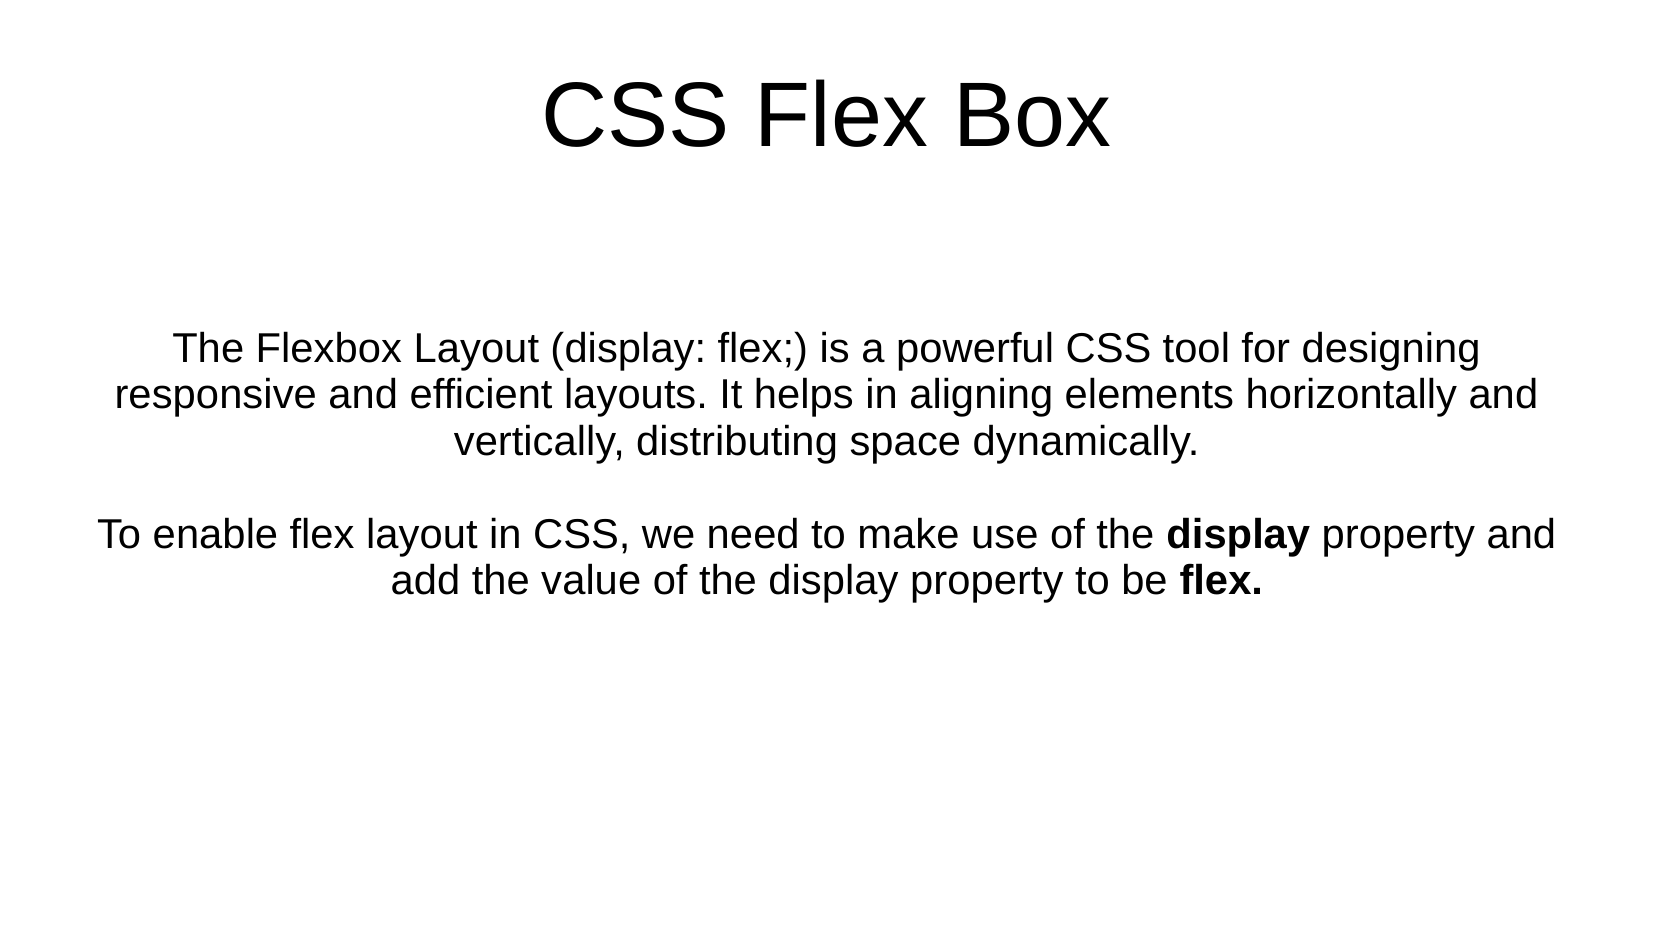

# CSS Flex Box
The Flexbox Layout (display: flex;) is a powerful CSS tool for designing responsive and efficient layouts. It helps in aligning elements horizontally and vertically, distributing space dynamically.
To enable flex layout in CSS, we need to make use of the display property and add the value of the display property to be flex.